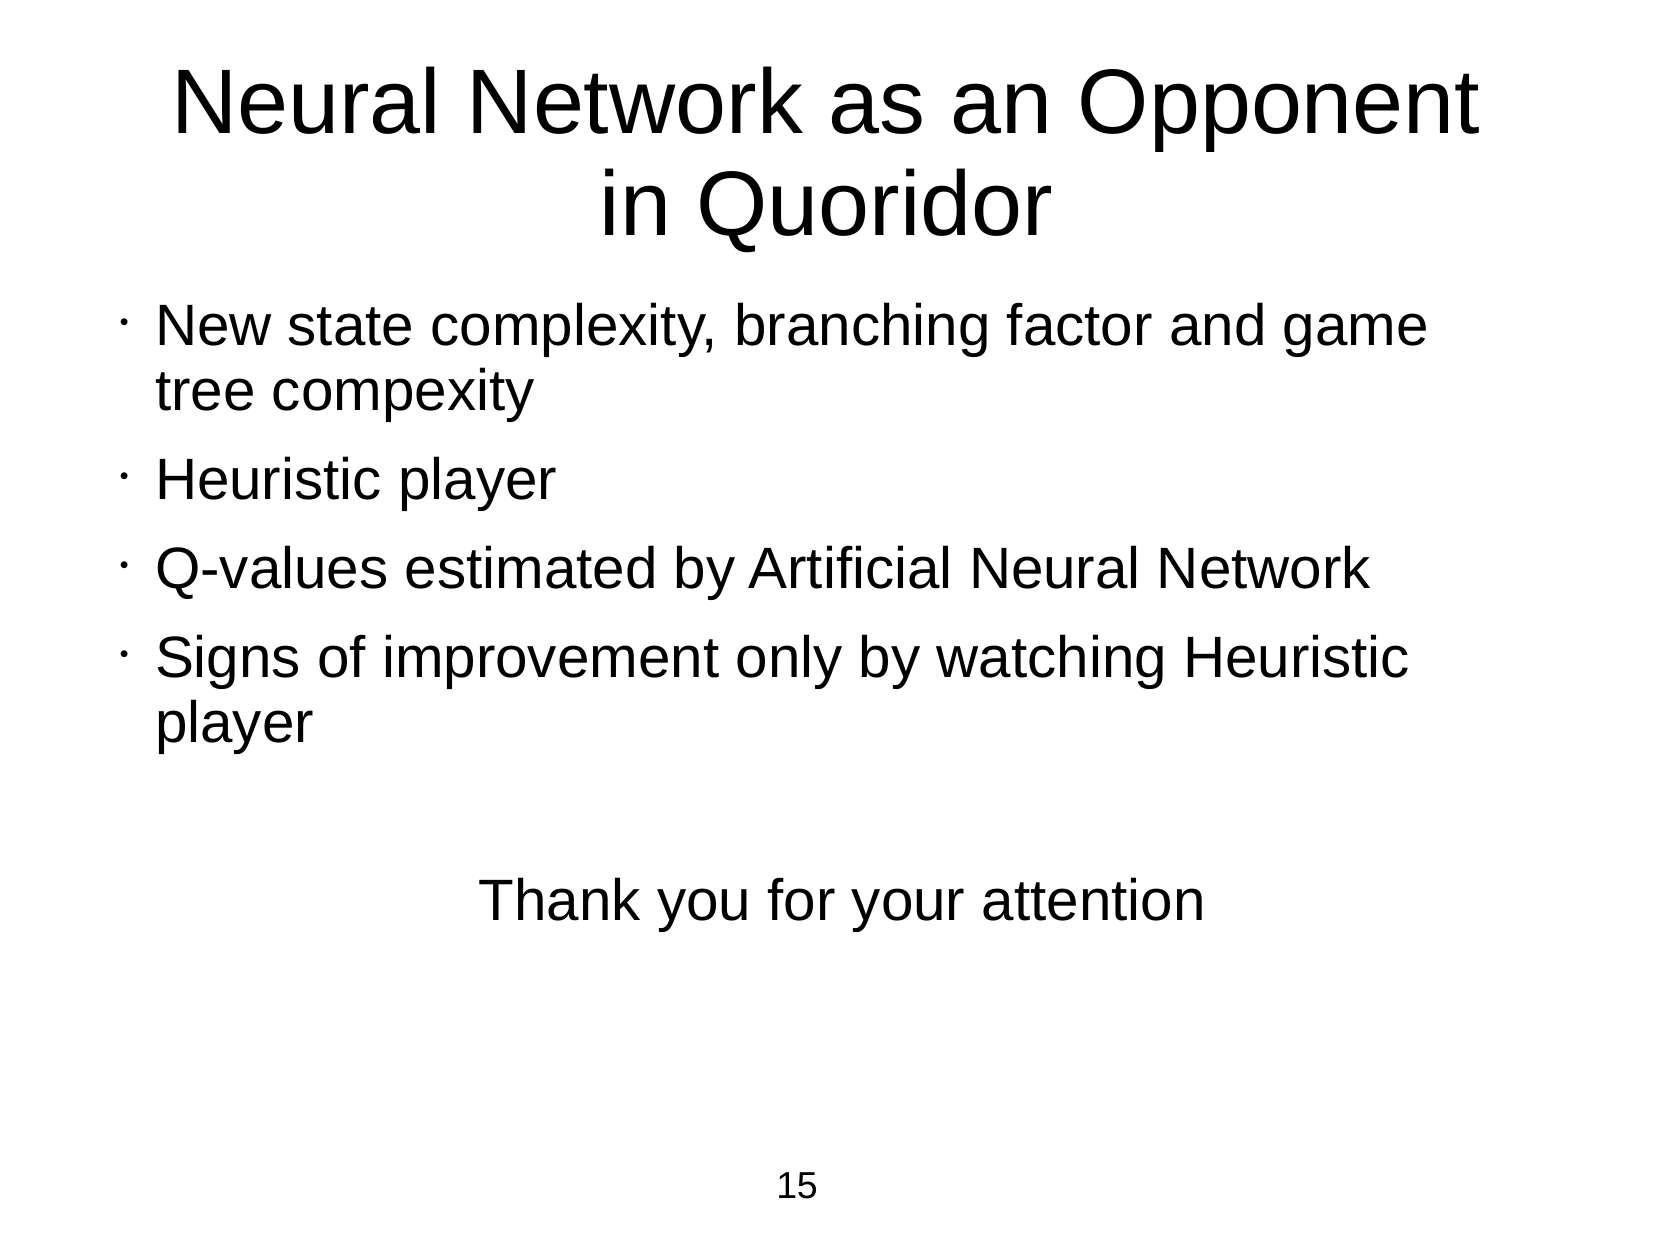

# Neural Network as an Opponent in Quoridor
New state complexity, branching factor and game tree compexity
Heuristic player
Q-values estimated by Artificial Neural Network
Signs of improvement only by watching Heuristic player
Thank you for your attention